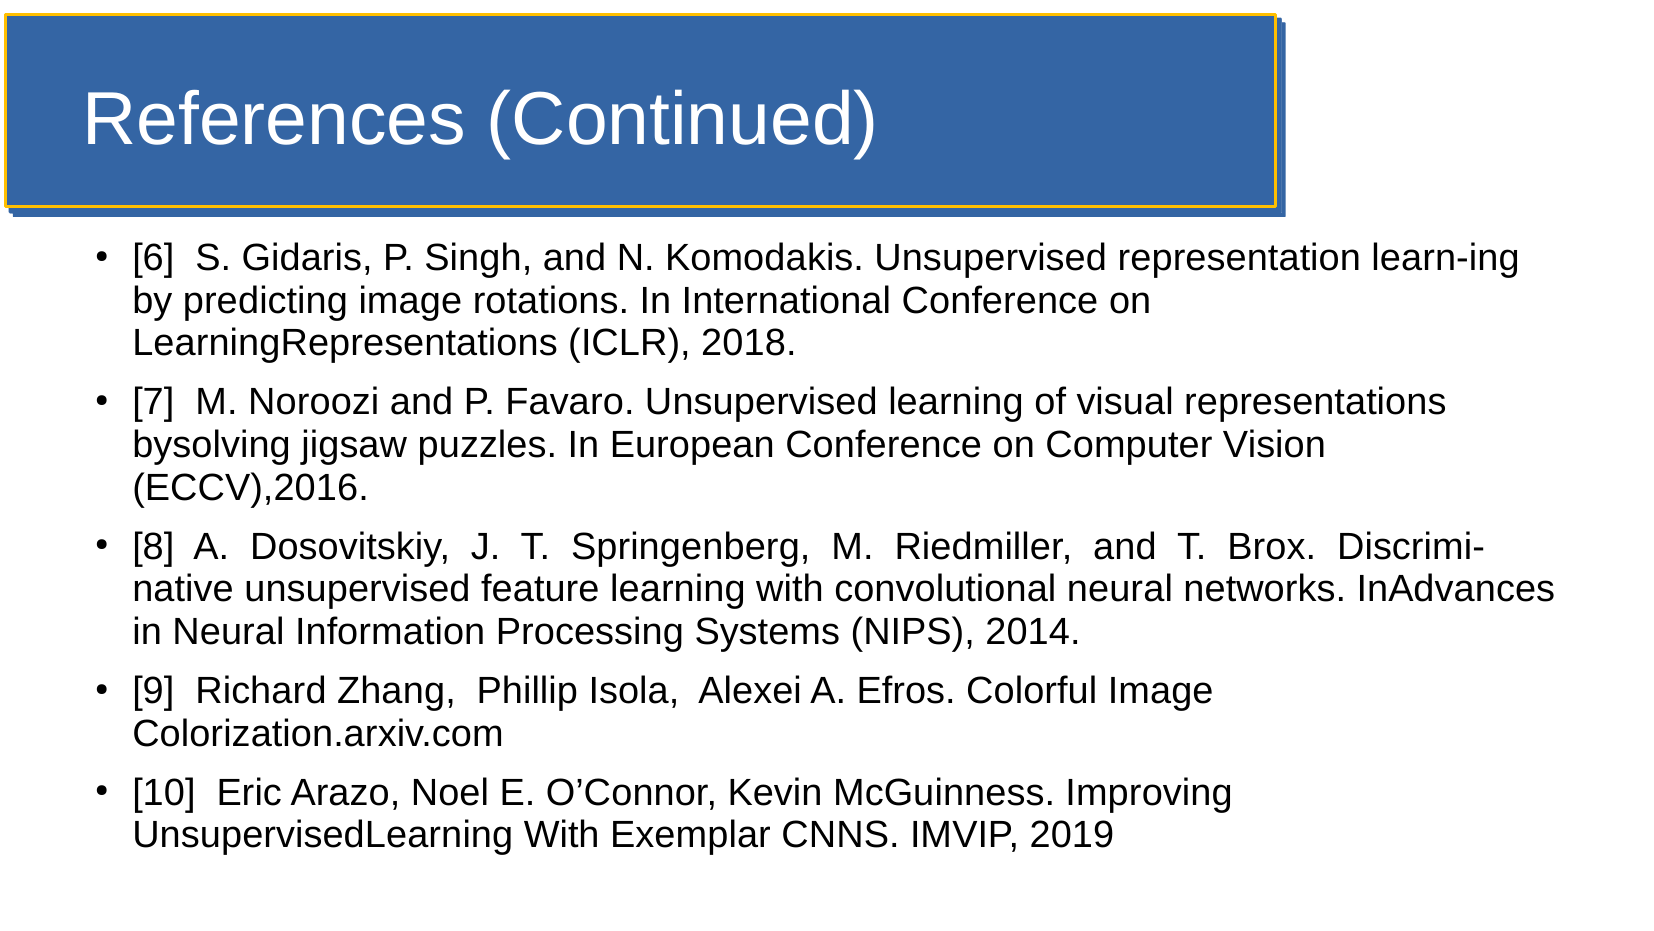

# References (Continued)
[6] S. Gidaris, P. Singh, and N. Komodakis. Unsupervised representation learn-ing by predicting image rotations. In International Conference on LearningRepresentations (ICLR), 2018.
[7] M. Noroozi and P. Favaro. Unsupervised learning of visual representations bysolving jigsaw puzzles. In European Conference on Computer Vision (ECCV),2016.
[8] A. Dosovitskiy, J. T. Springenberg, M. Riedmiller, and T. Brox. Discrimi-native unsupervised feature learning with convolutional neural networks. InAdvances in Neural Information Processing Systems (NIPS), 2014.
[9] Richard Zhang, Phillip Isola, Alexei A. Efros. Colorful Image Colorization.arxiv.com
[10] Eric Arazo, Noel E. O’Connor, Kevin McGuinness. Improving UnsupervisedLearning With Exemplar CNNS. IMVIP, 2019